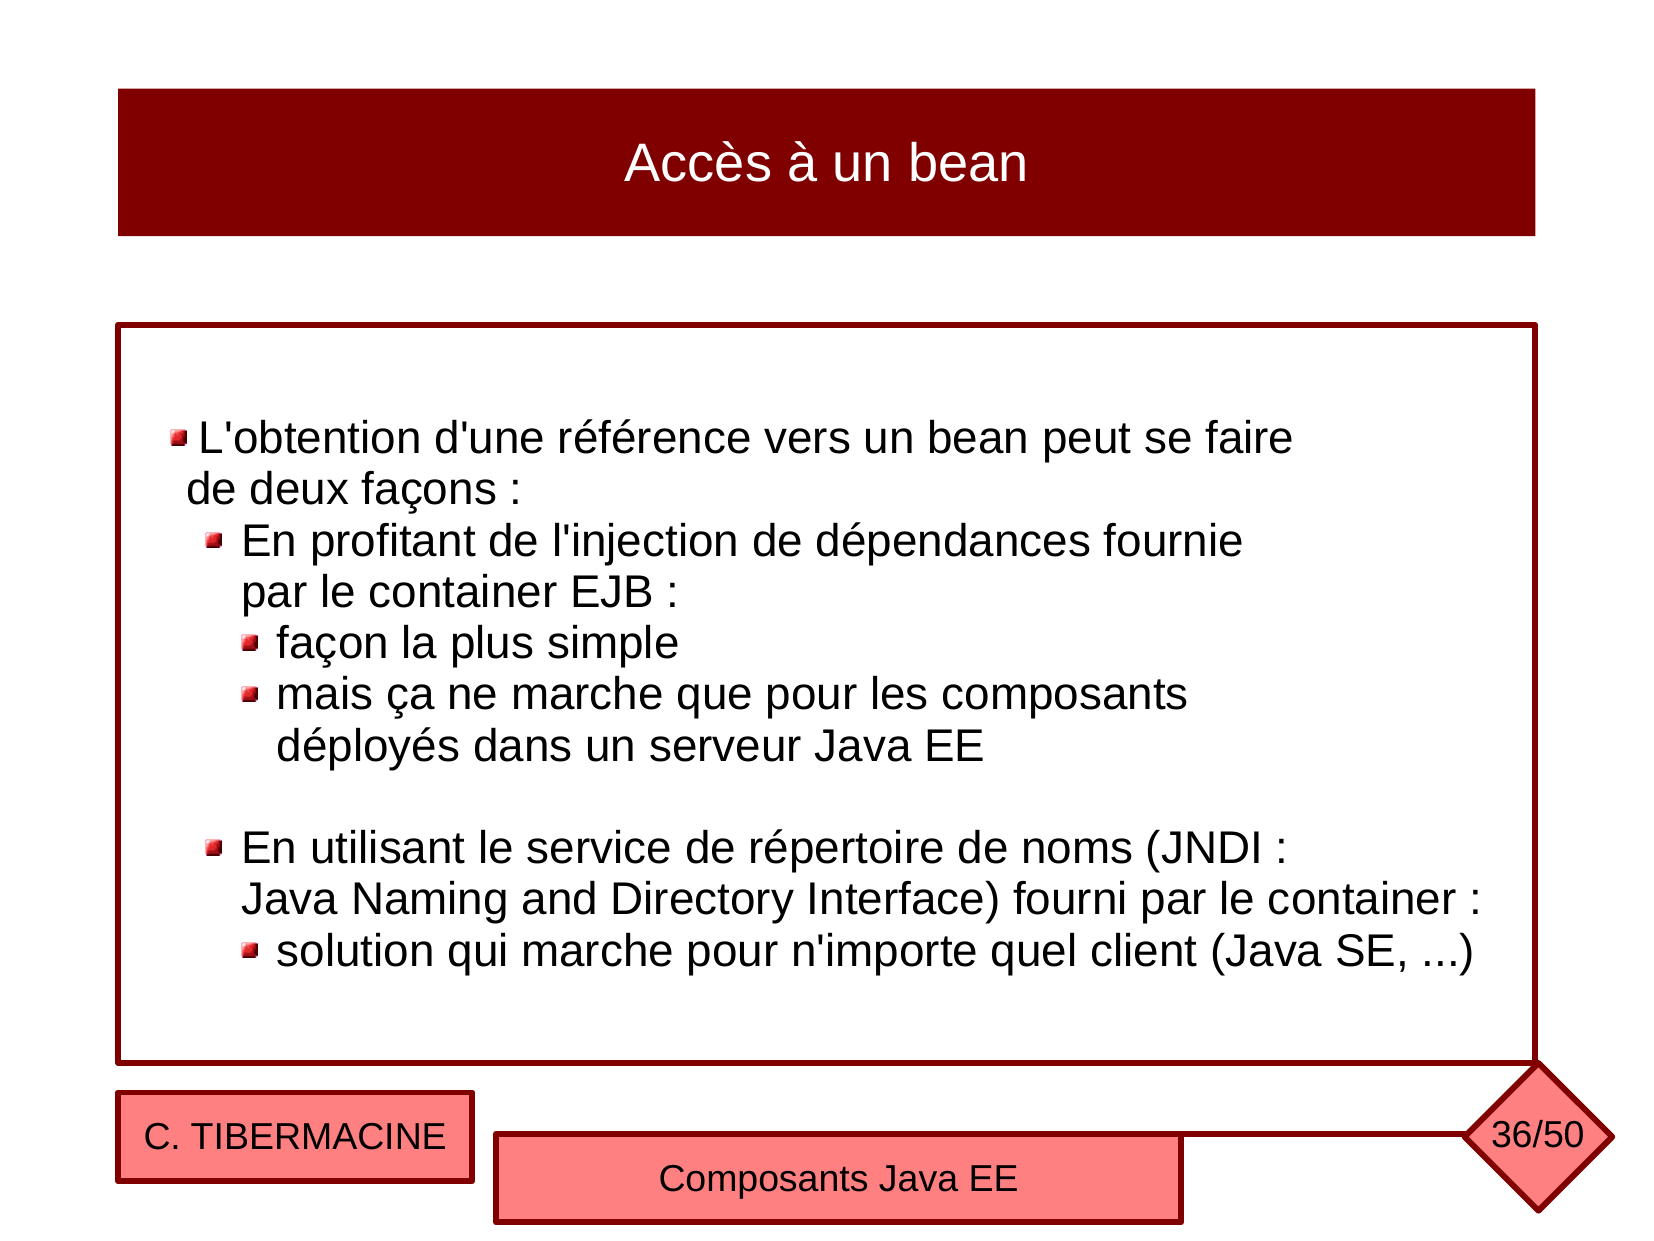

Accès à un bean
 L'obtention d'une référence vers un bean peut se faire
de deux façons :
En profitant de l'injection de dépendances fournie
par le container EJB :
façon la plus simple
mais ça ne marche que pour les composants
déployés dans un serveur Java EE
En utilisant le service de répertoire de noms (JNDI :
Java Naming and Directory Interface) fourni par le container :
solution qui marche pour n'importe quel client (Java SE, ...)
C. TIBERMACINE
Composants Java EE